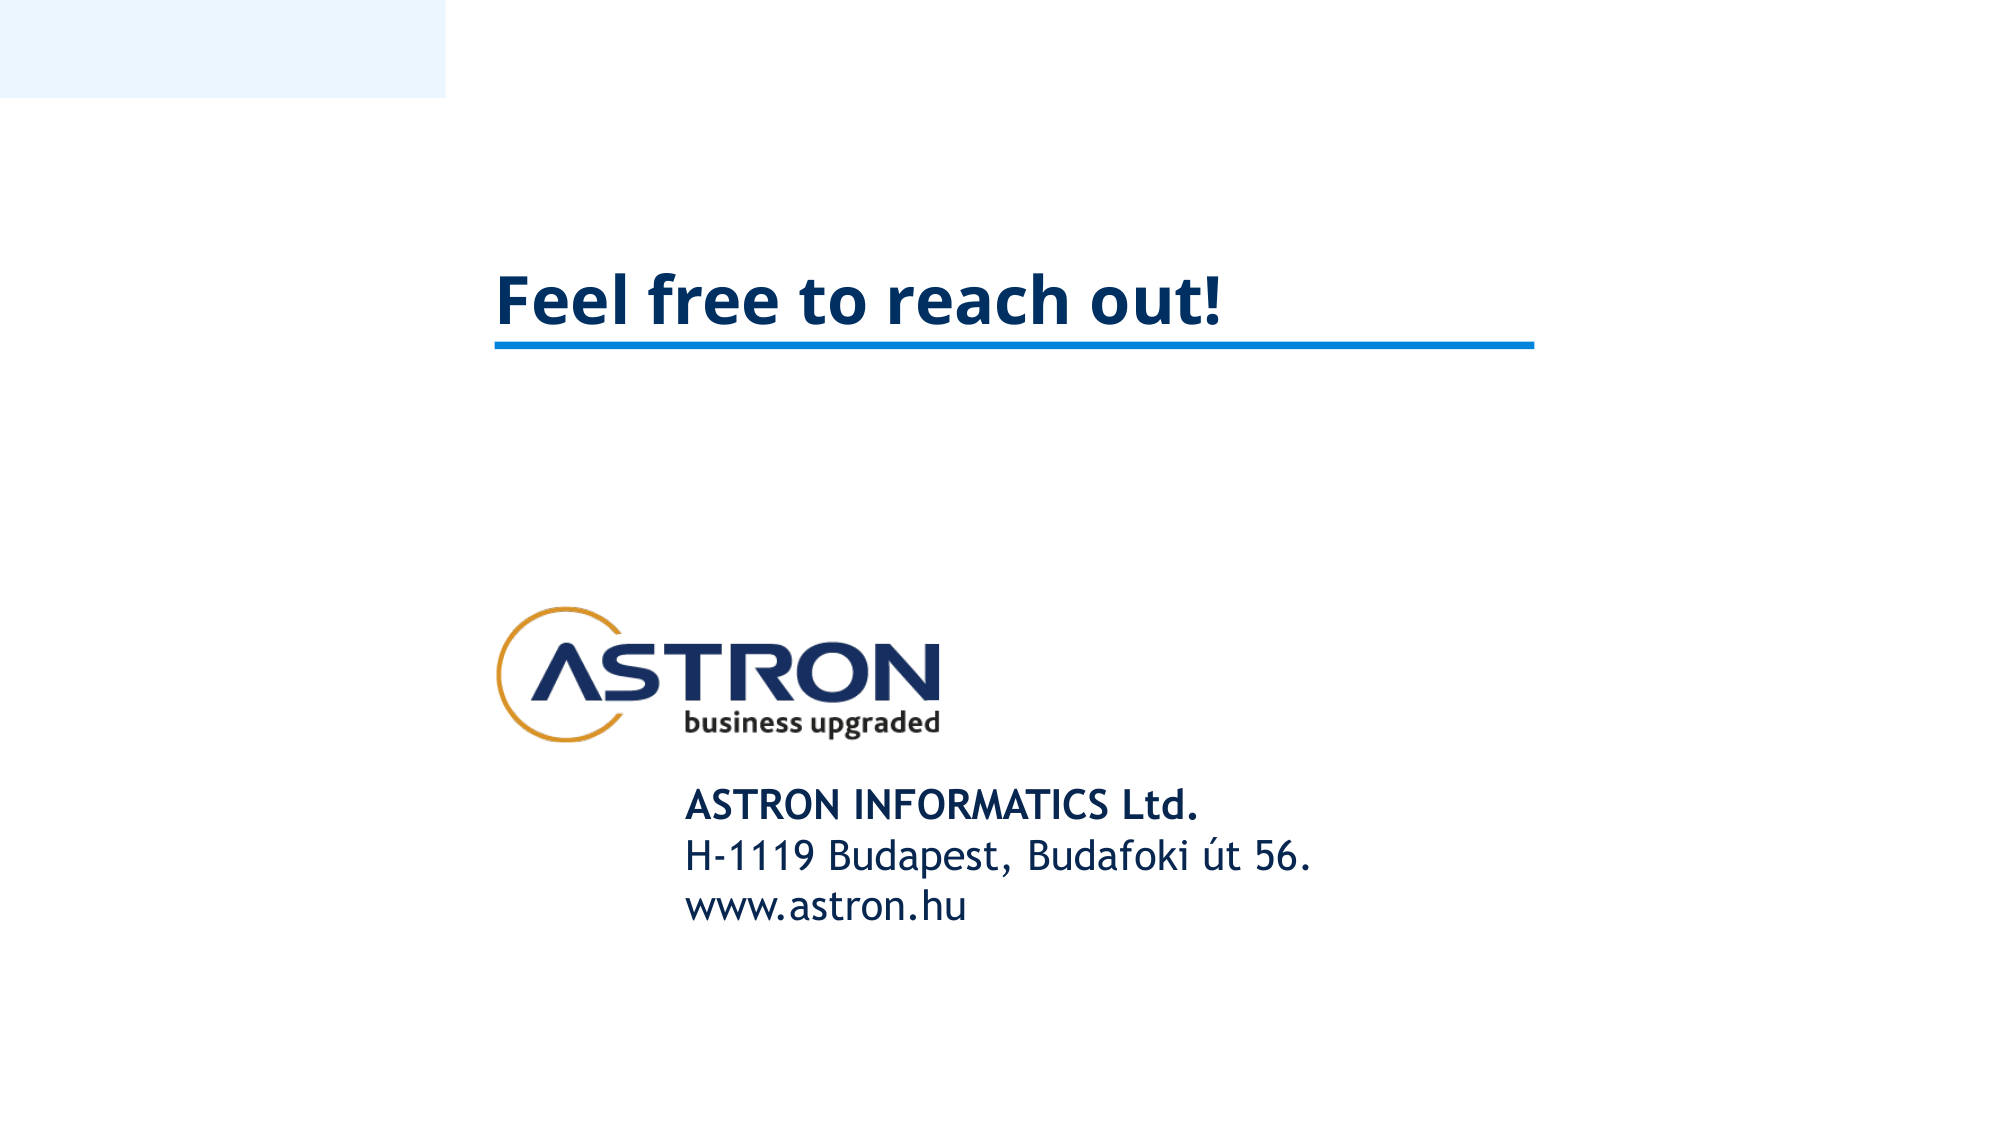

Feel free to reach out!
ASTRON INFORMATICS Ltd.
H-1119 Budapest, Budafoki út 56.
www.astron.hu